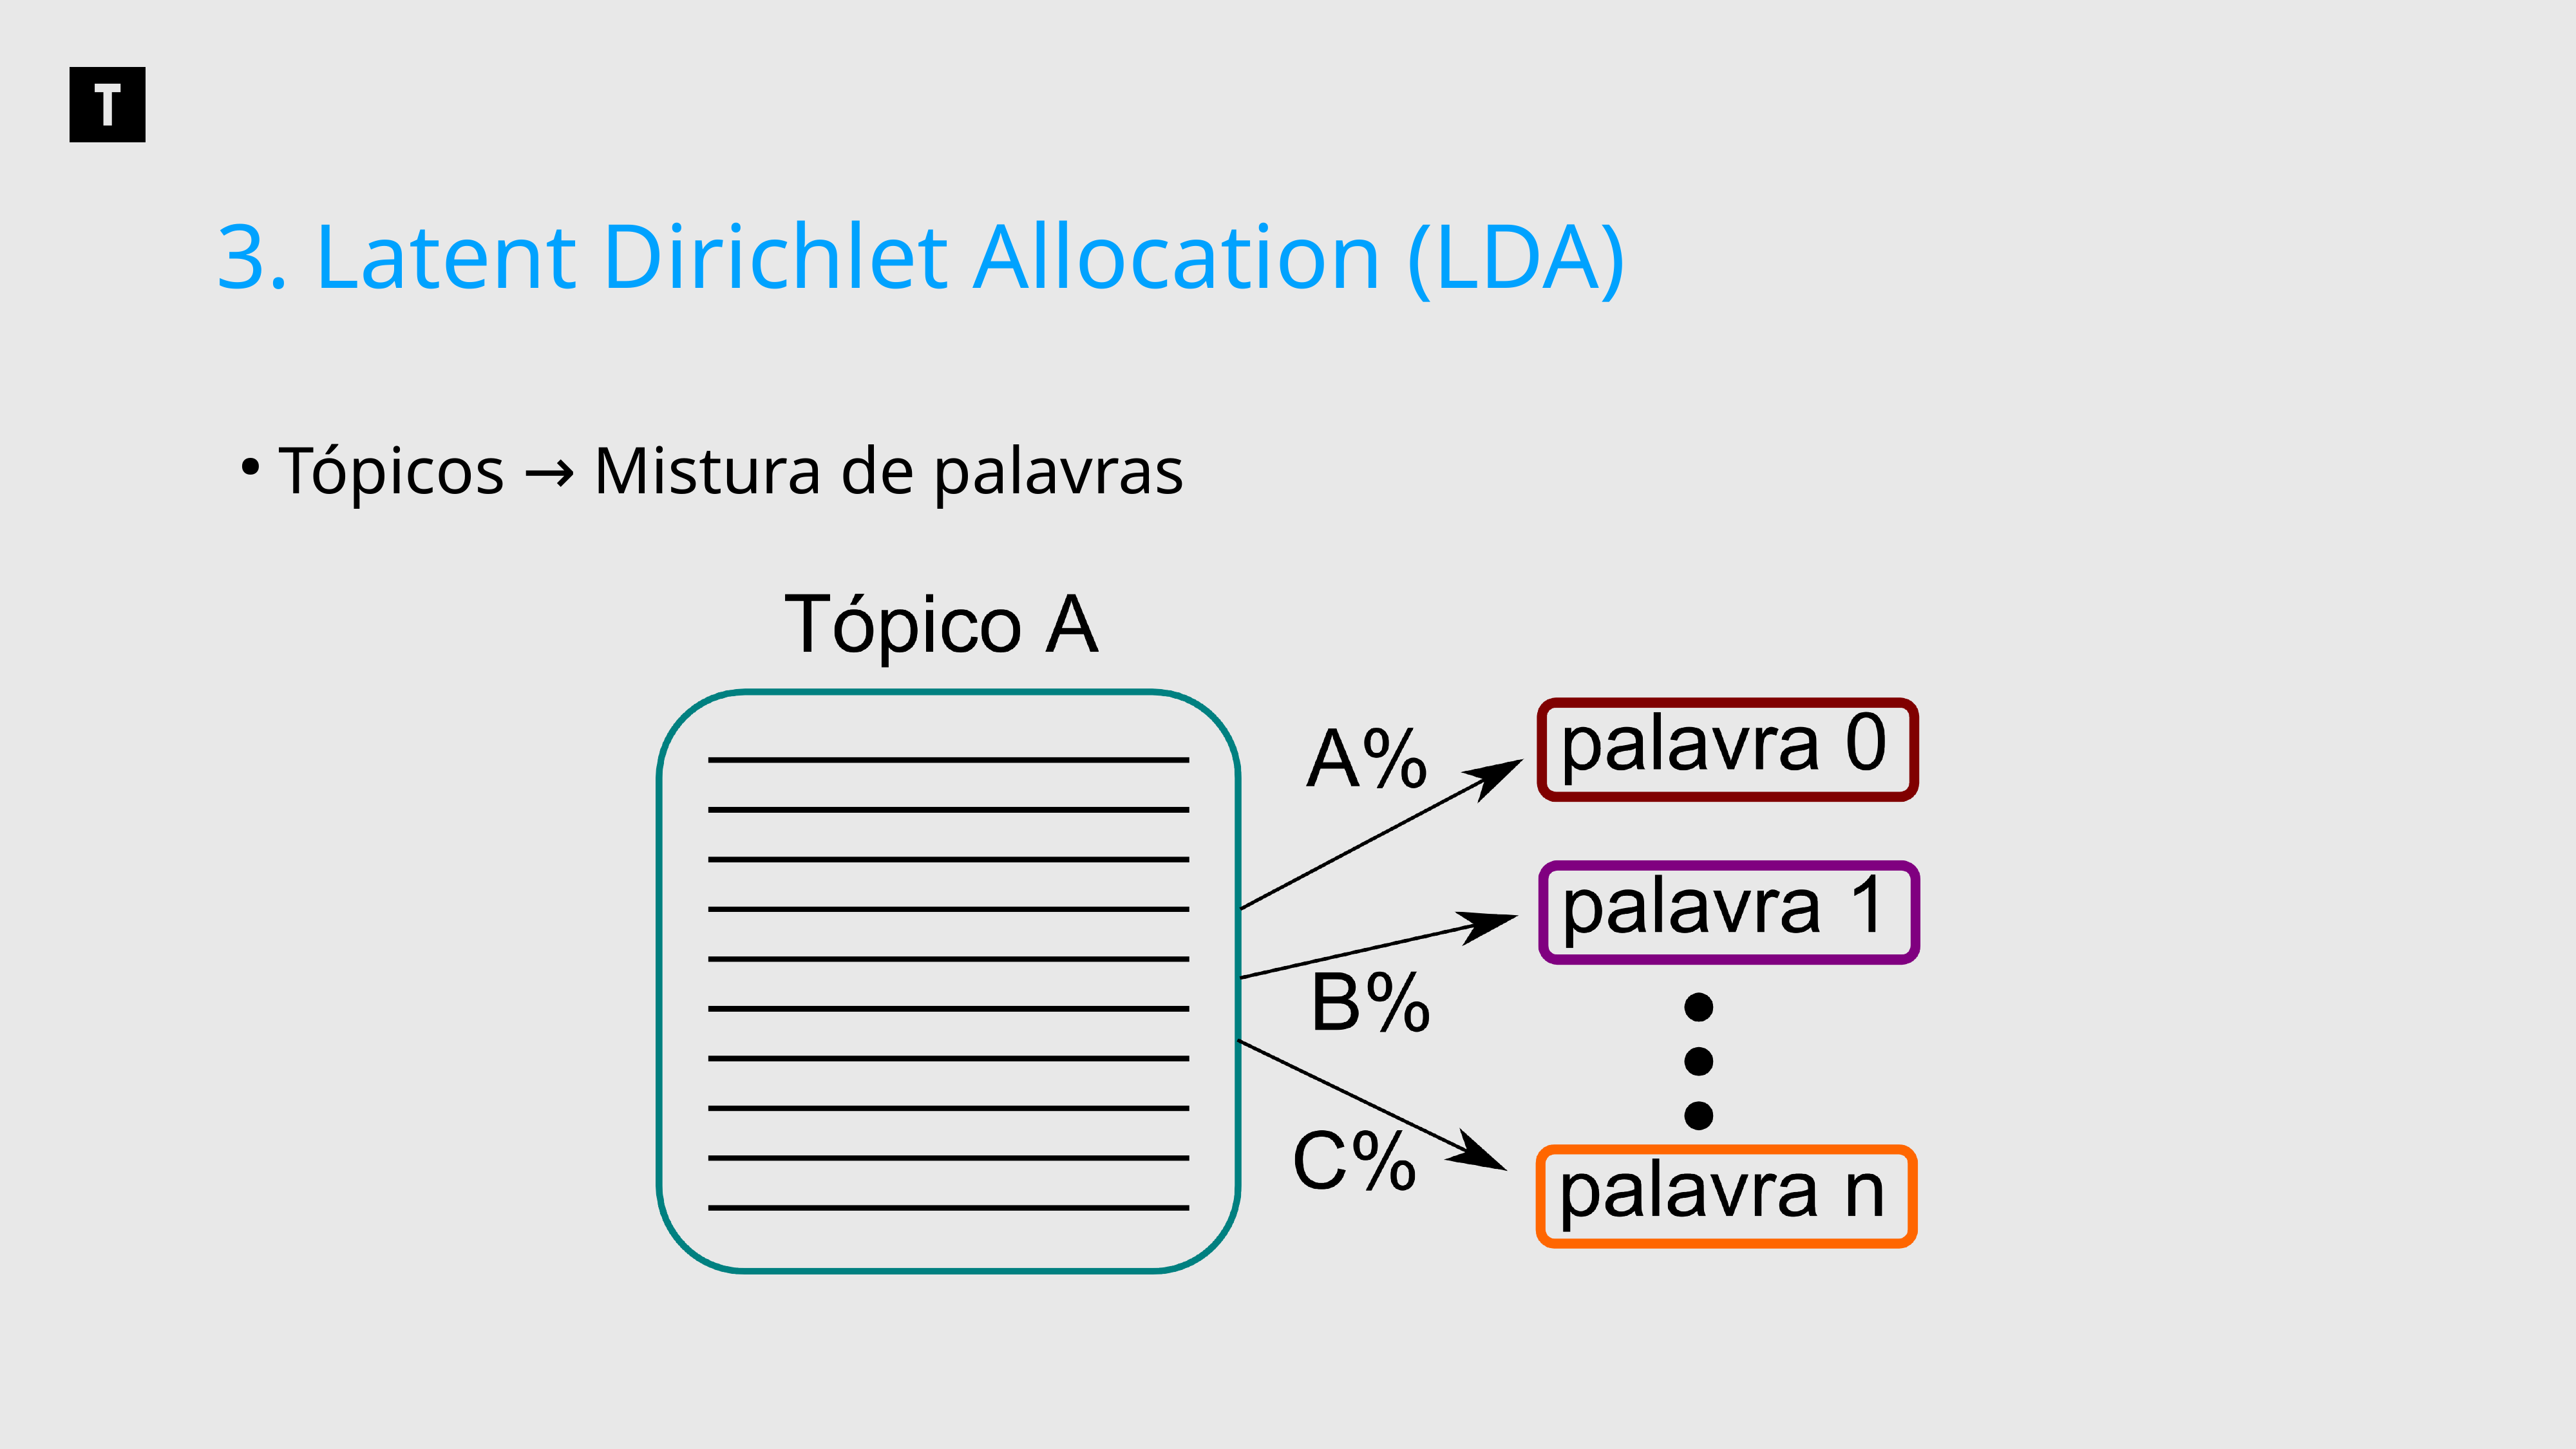

3. Latent Dirichlet Allocation (LDA)
 Tópicos → Mistura de palavras